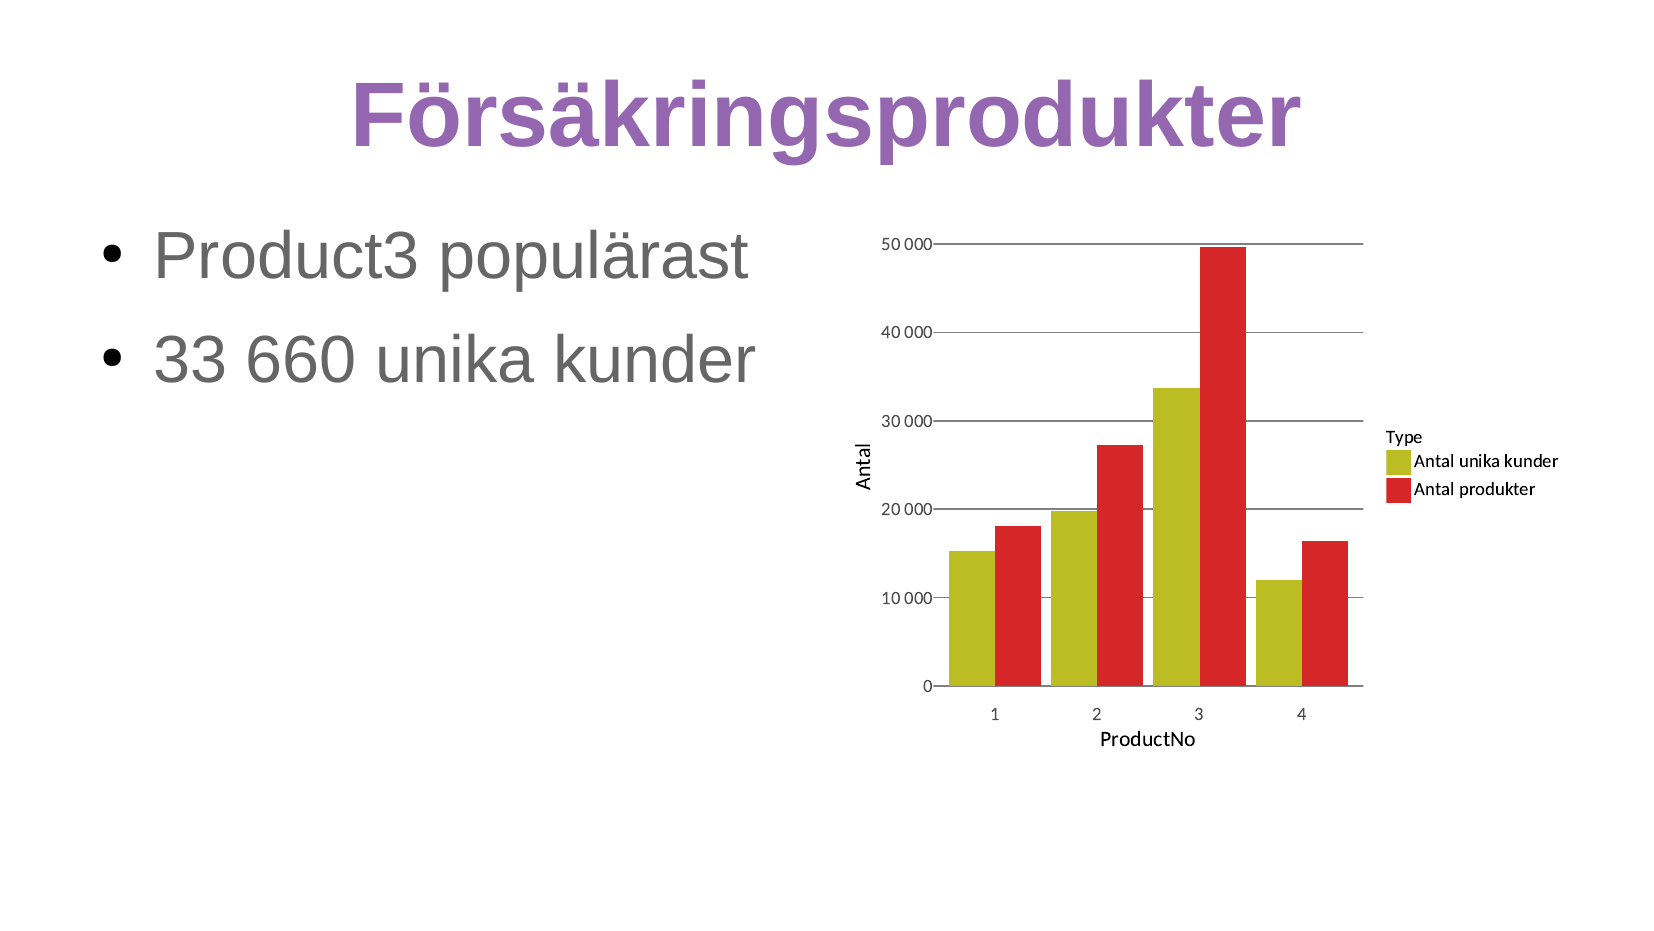

# Försäkringsprodukter
Product3 populärast
33 660 unika kunder